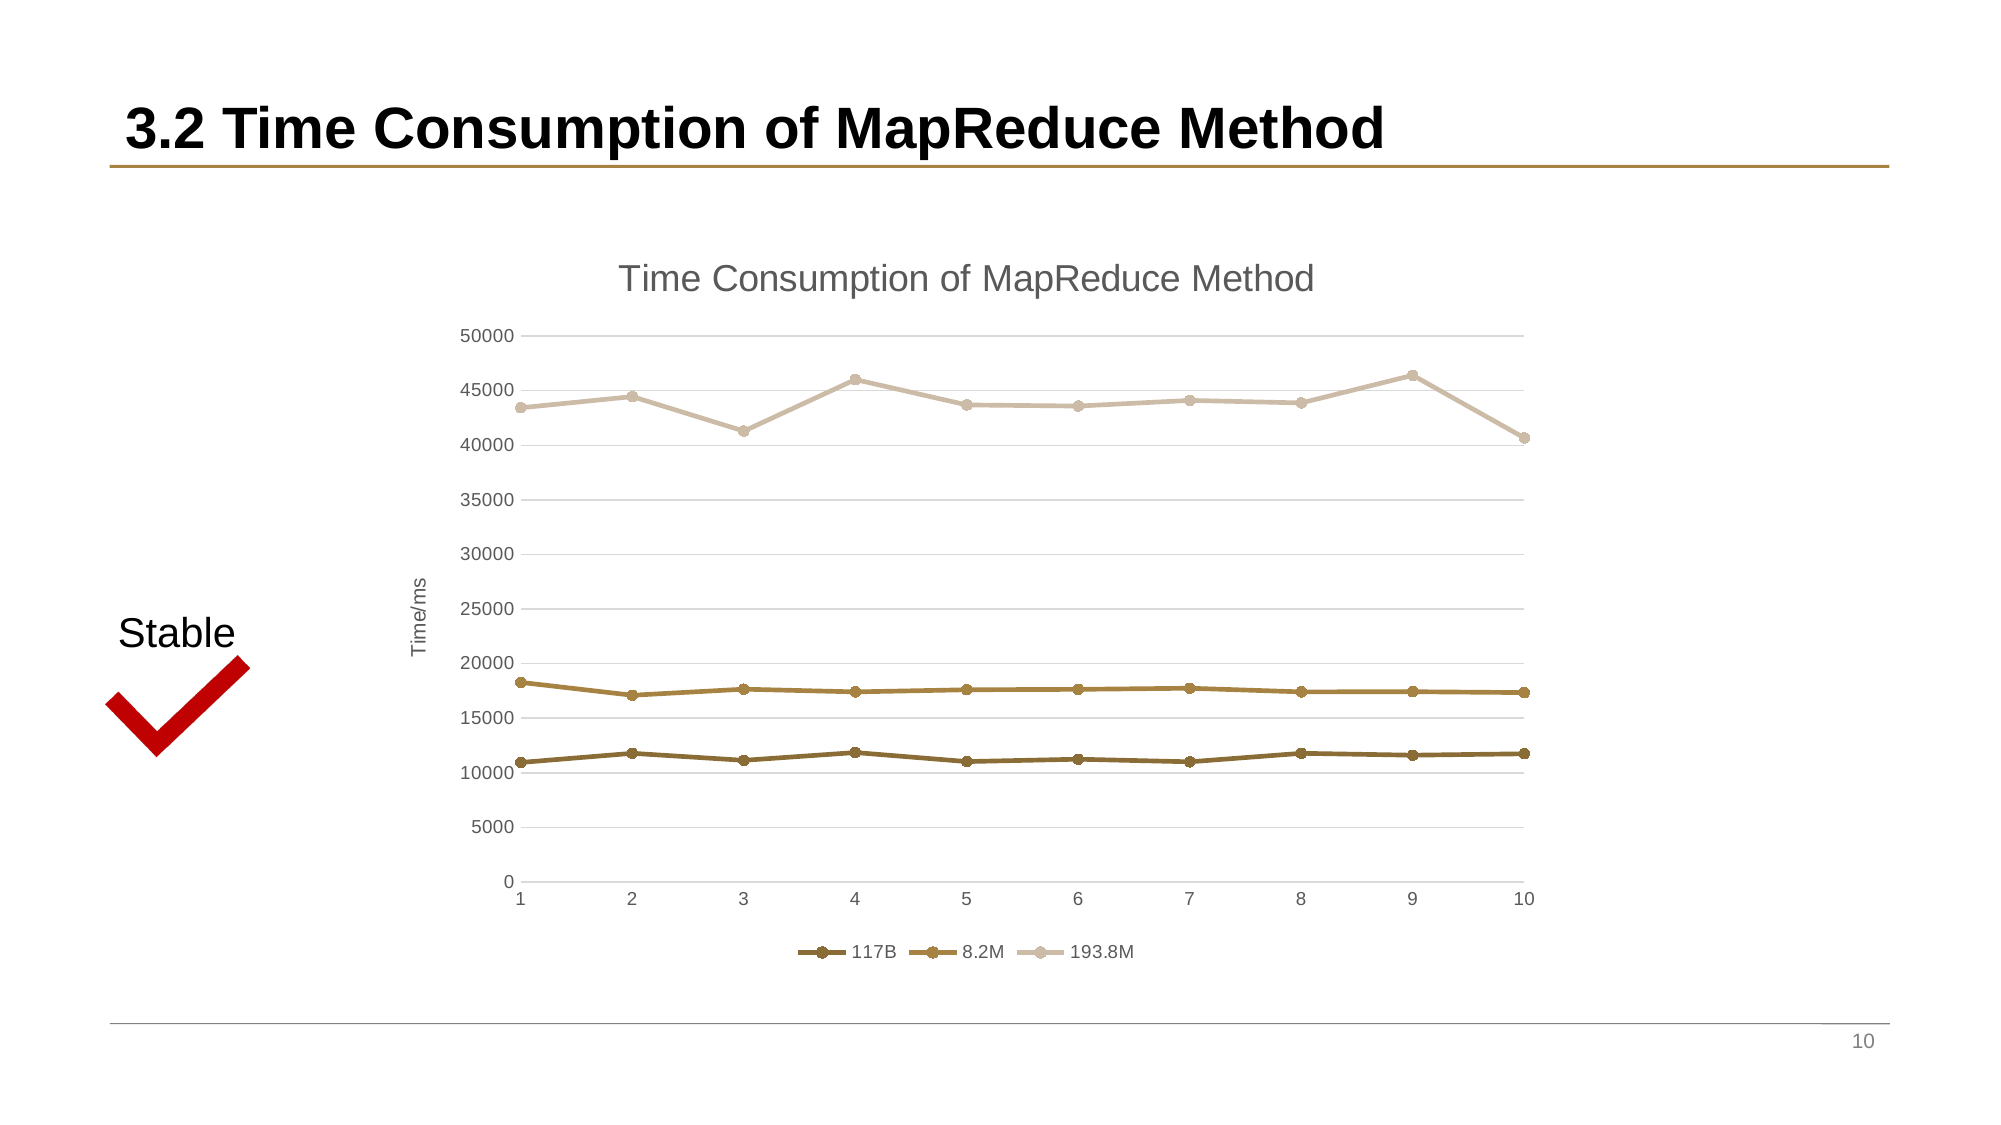

# 3.2 Time Consumption of MapReduce Method
### Chart: Time Consumption of MapReduce Method
| Category | 117B | 8.2M | 193.8M |
|---|---|---|---|
| 1 | 10954.0 | 18286.0 | 43431.0 |
| 2 | 11792.0 | 17106.0 | 44457.0 |
| 3 | 11149.0 | 17660.0 | 41297.0 |
| 4 | 11862.0 | 17415.0 | 46017.0 |
| 5 | 11035.0 | 17608.0 | 43691.0 |
| 6 | 11247.0 | 17645.0 | 43590.0 |
| 7 | 11011.0 | 17750.0 | 44108.0 |
| 8 | 11788.0 | 17416.0 | 43875.0 |
| 9 | 11618.0 | 17430.0 | 46408.0 |
| 10 | 11746.0 | 17348.0 | 40673.0 |Stable
8